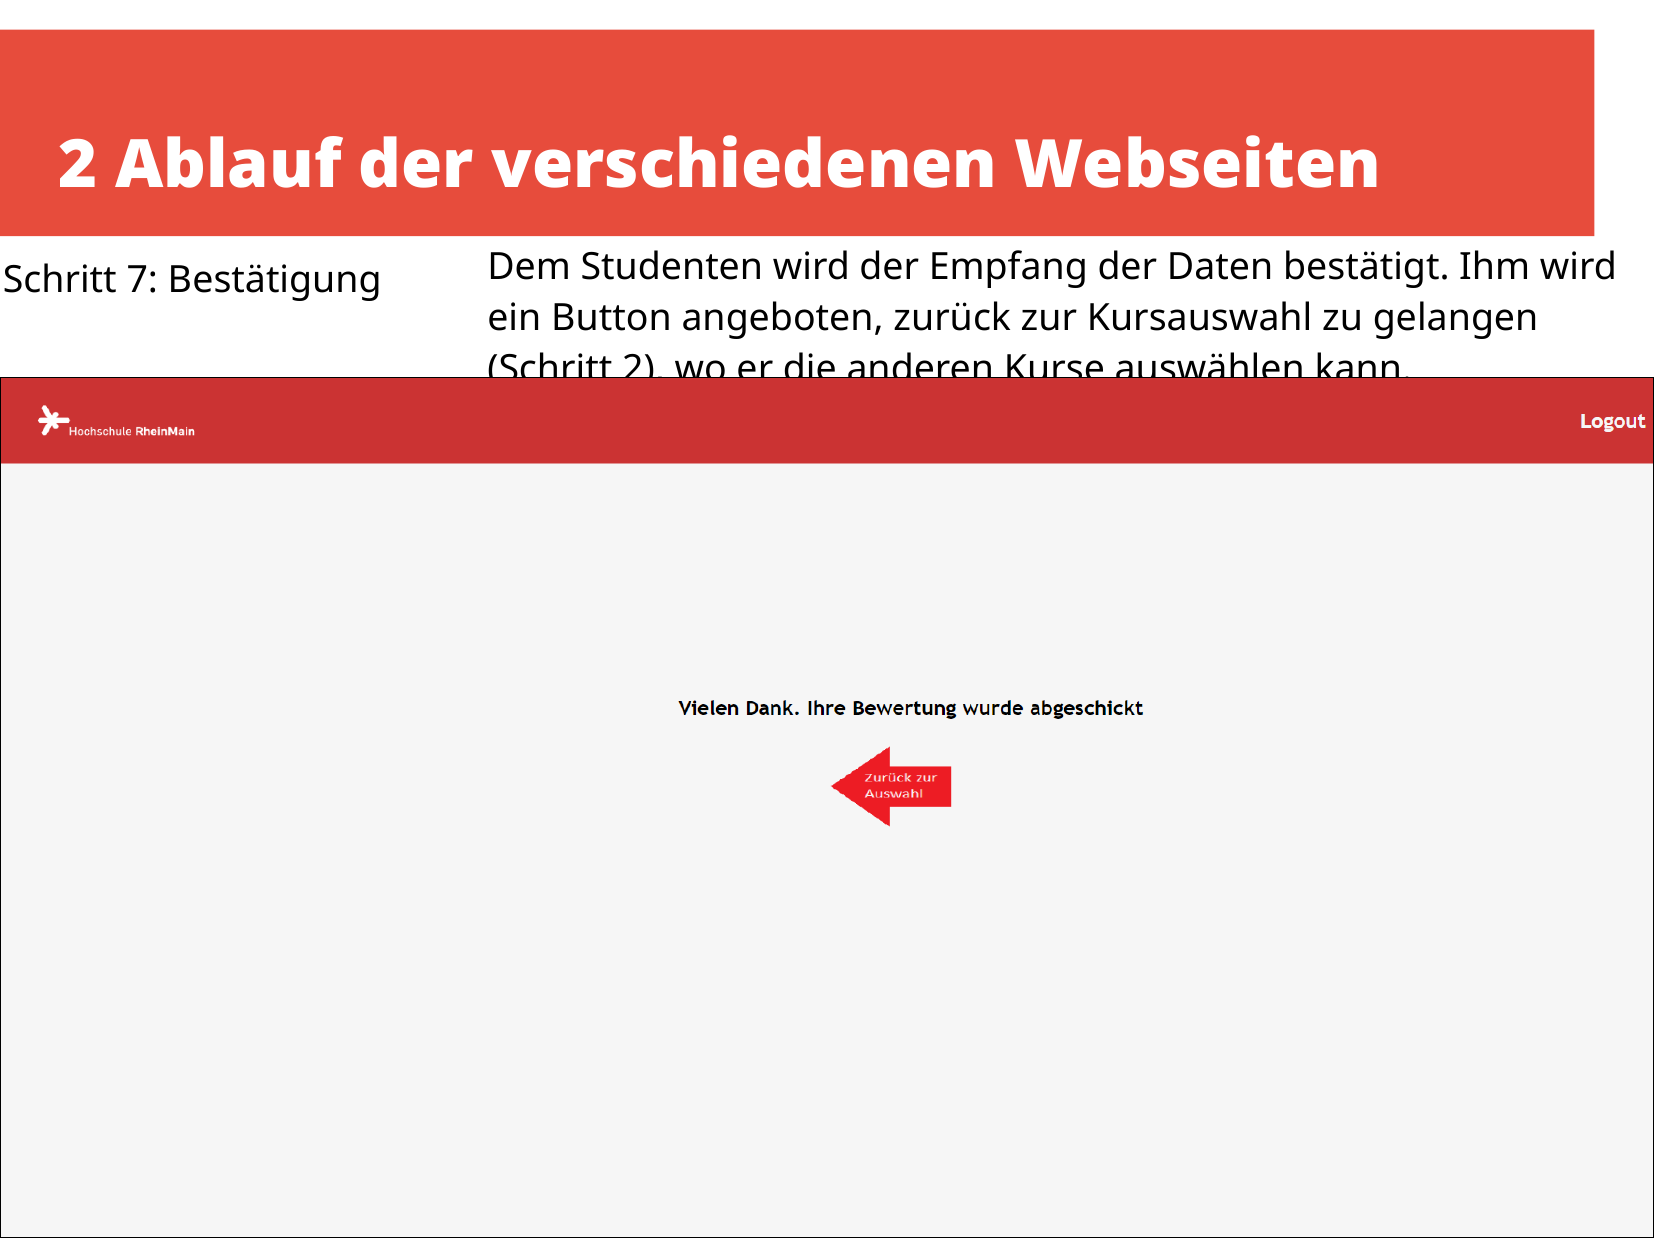

# 2 Ablauf der verschiedenen Webseiten
Dem Studenten wird der Empfang der Daten bestätigt. Ihm wird ein Button angeboten, zurück zur Kursauswahl zu gelangen (Schritt 2), wo er die anderen Kurse auswählen kann.
Schritt 7: Bestätigung
11